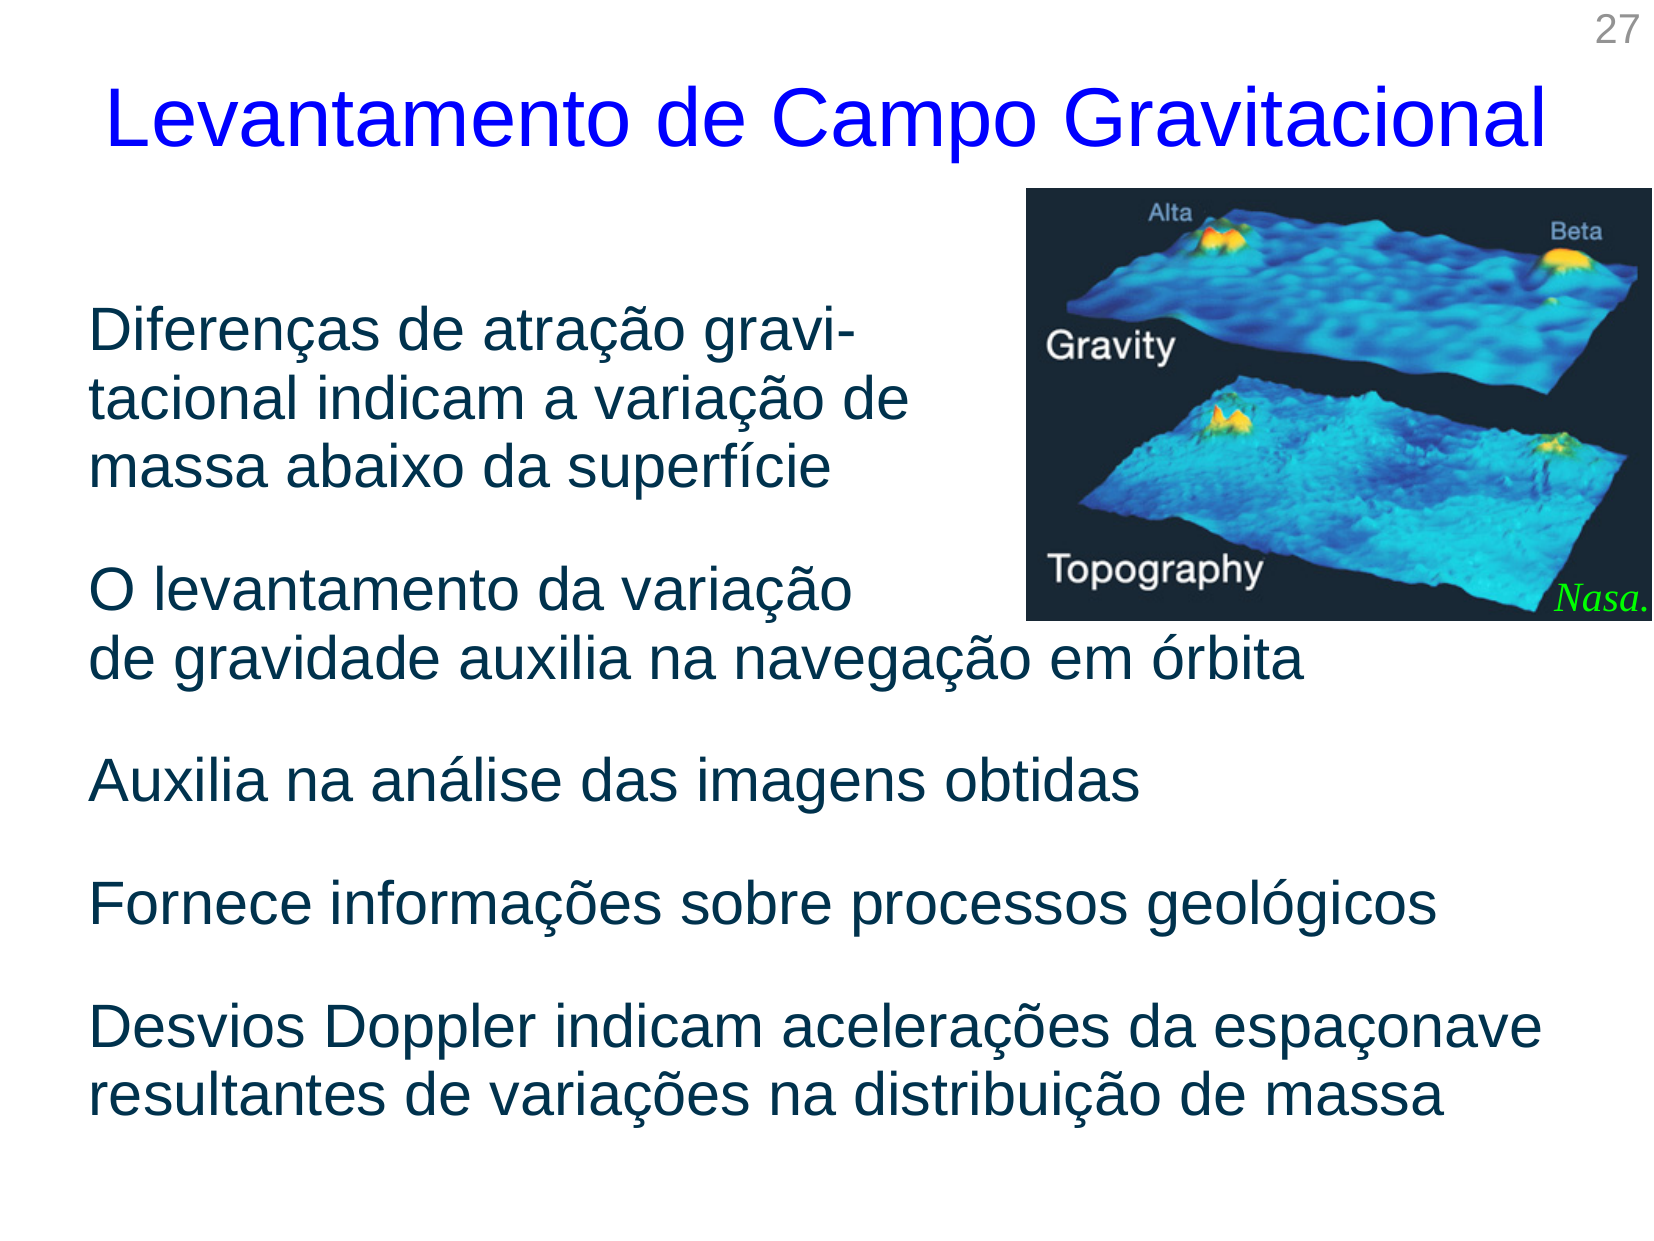

27
# Levantamento de Campo Gravitacional
Diferenças de atração gravi-
tacional indicam a variação de
massa abaixo da superfície
O levantamento da variação
de gravidade auxilia na navegação em órbita
Auxilia na análise das imagens obtidas
Fornece informações sobre processos geológicos
Desvios Doppler indicam acelerações da espaçonave resultantes de variações na distribuição de massa
Nasa.